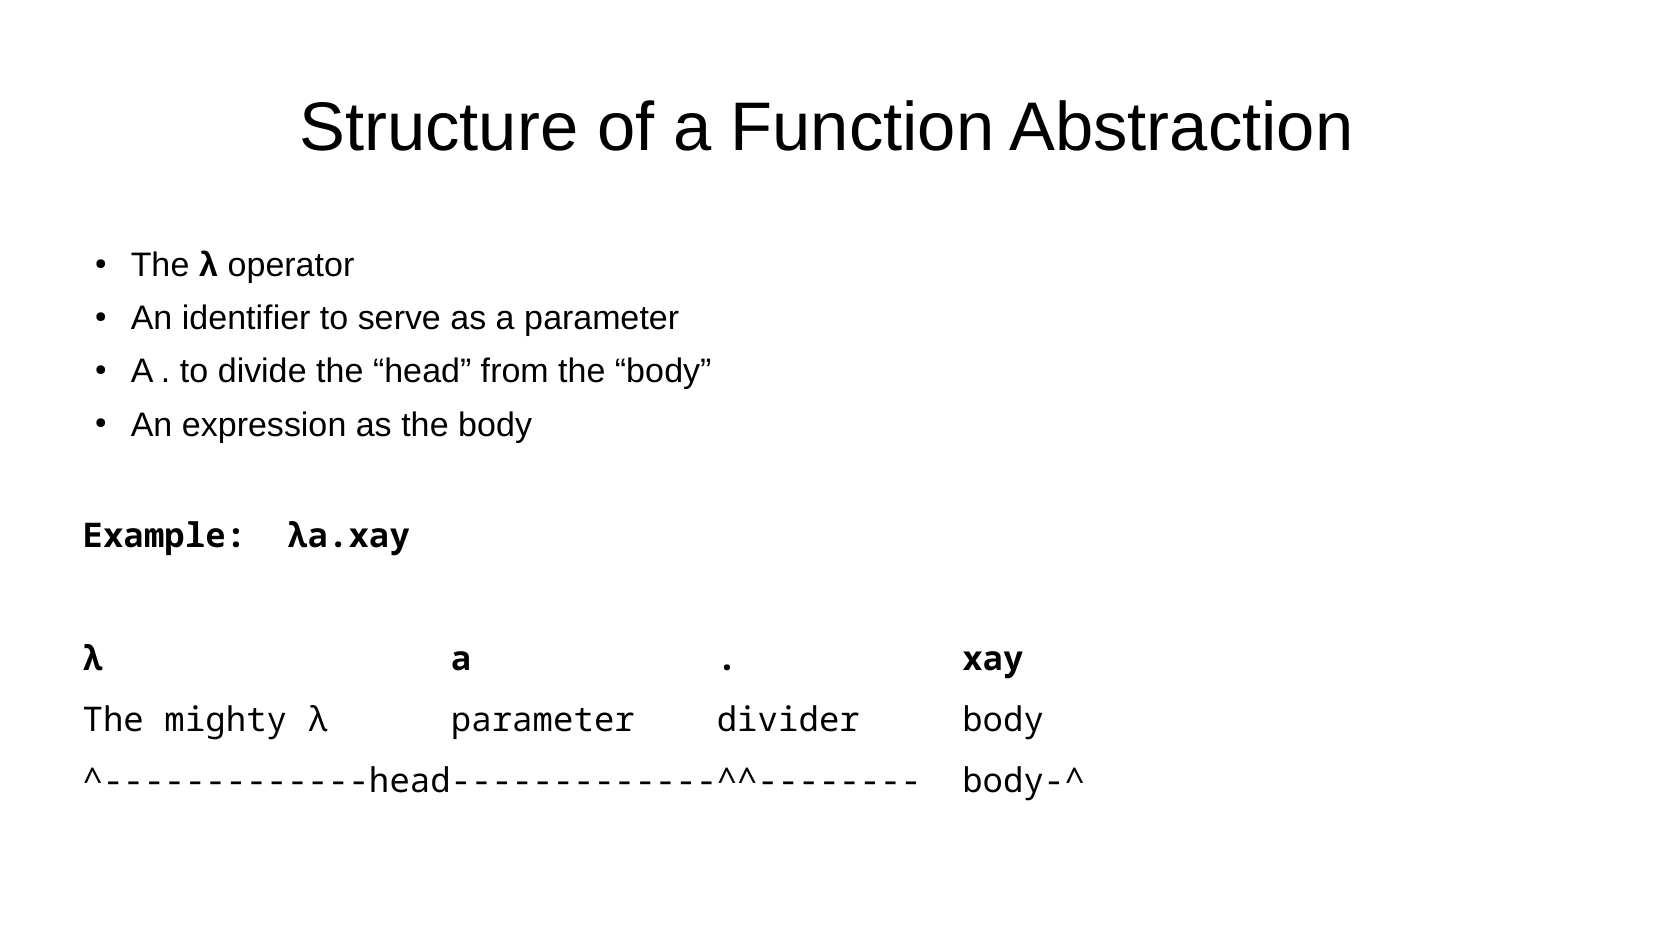

# Structure of a Function Abstraction
The λ operator
An identifier to serve as a parameter
A . to divide the “head” from the “body”
An expression as the body
Example: λa.xay
λ a . xay
The mighty λ parameter divider body
^-------------head-------------^^-------- body-^